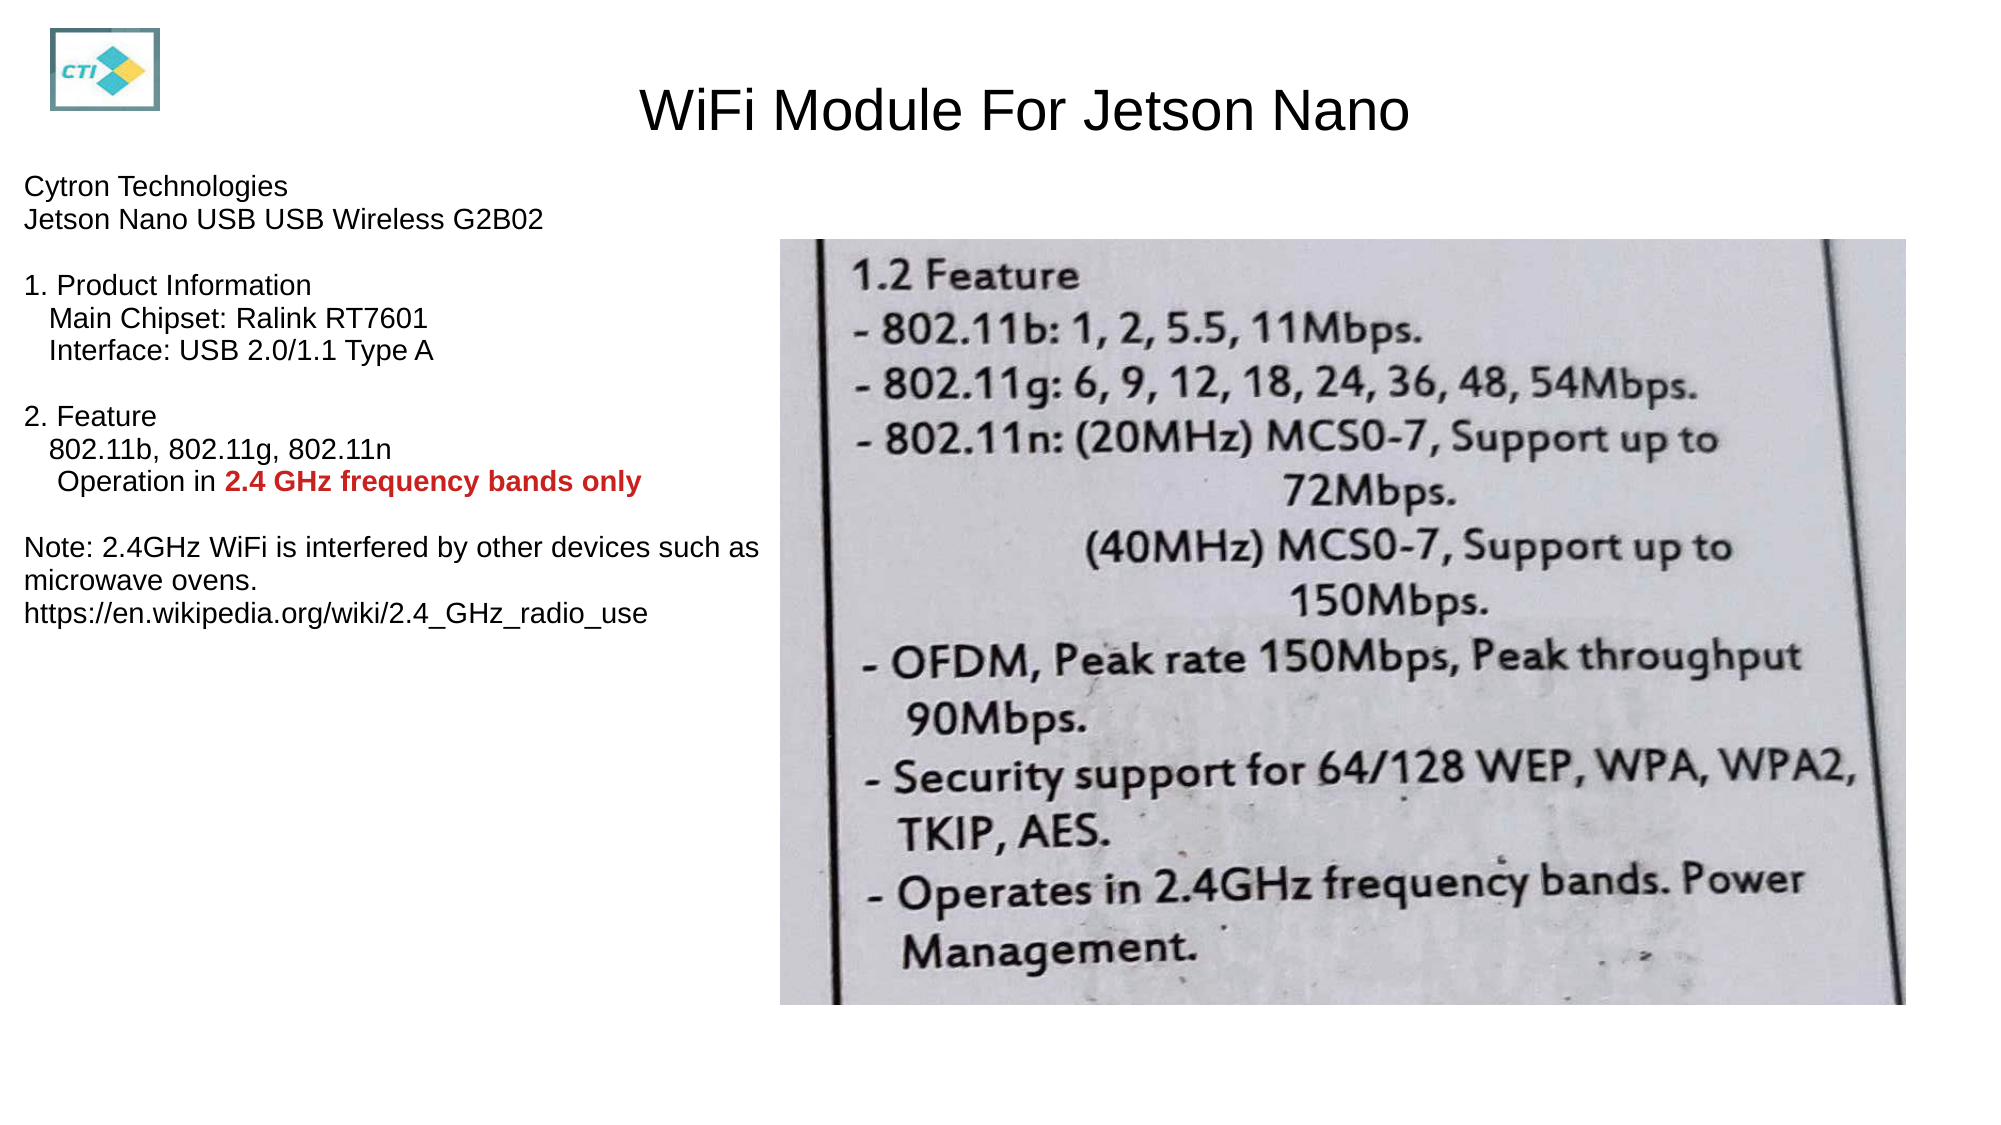

WiFi Module For Jetson Nano
Cytron Technologies
Jetson Nano USB USB Wireless G2B02
1. Product Information
 Main Chipset: Ralink RT7601
 Interface: USB 2.0/1.1 Type A
2. Feature
 802.11b, 802.11g, 802.11n
 Operation in 2.4 GHz frequency bands only
Note: 2.4GHz WiFi is interfered by other devices such as microwave ovens.
https://en.wikipedia.org/wiki/2.4_GHz_radio_use